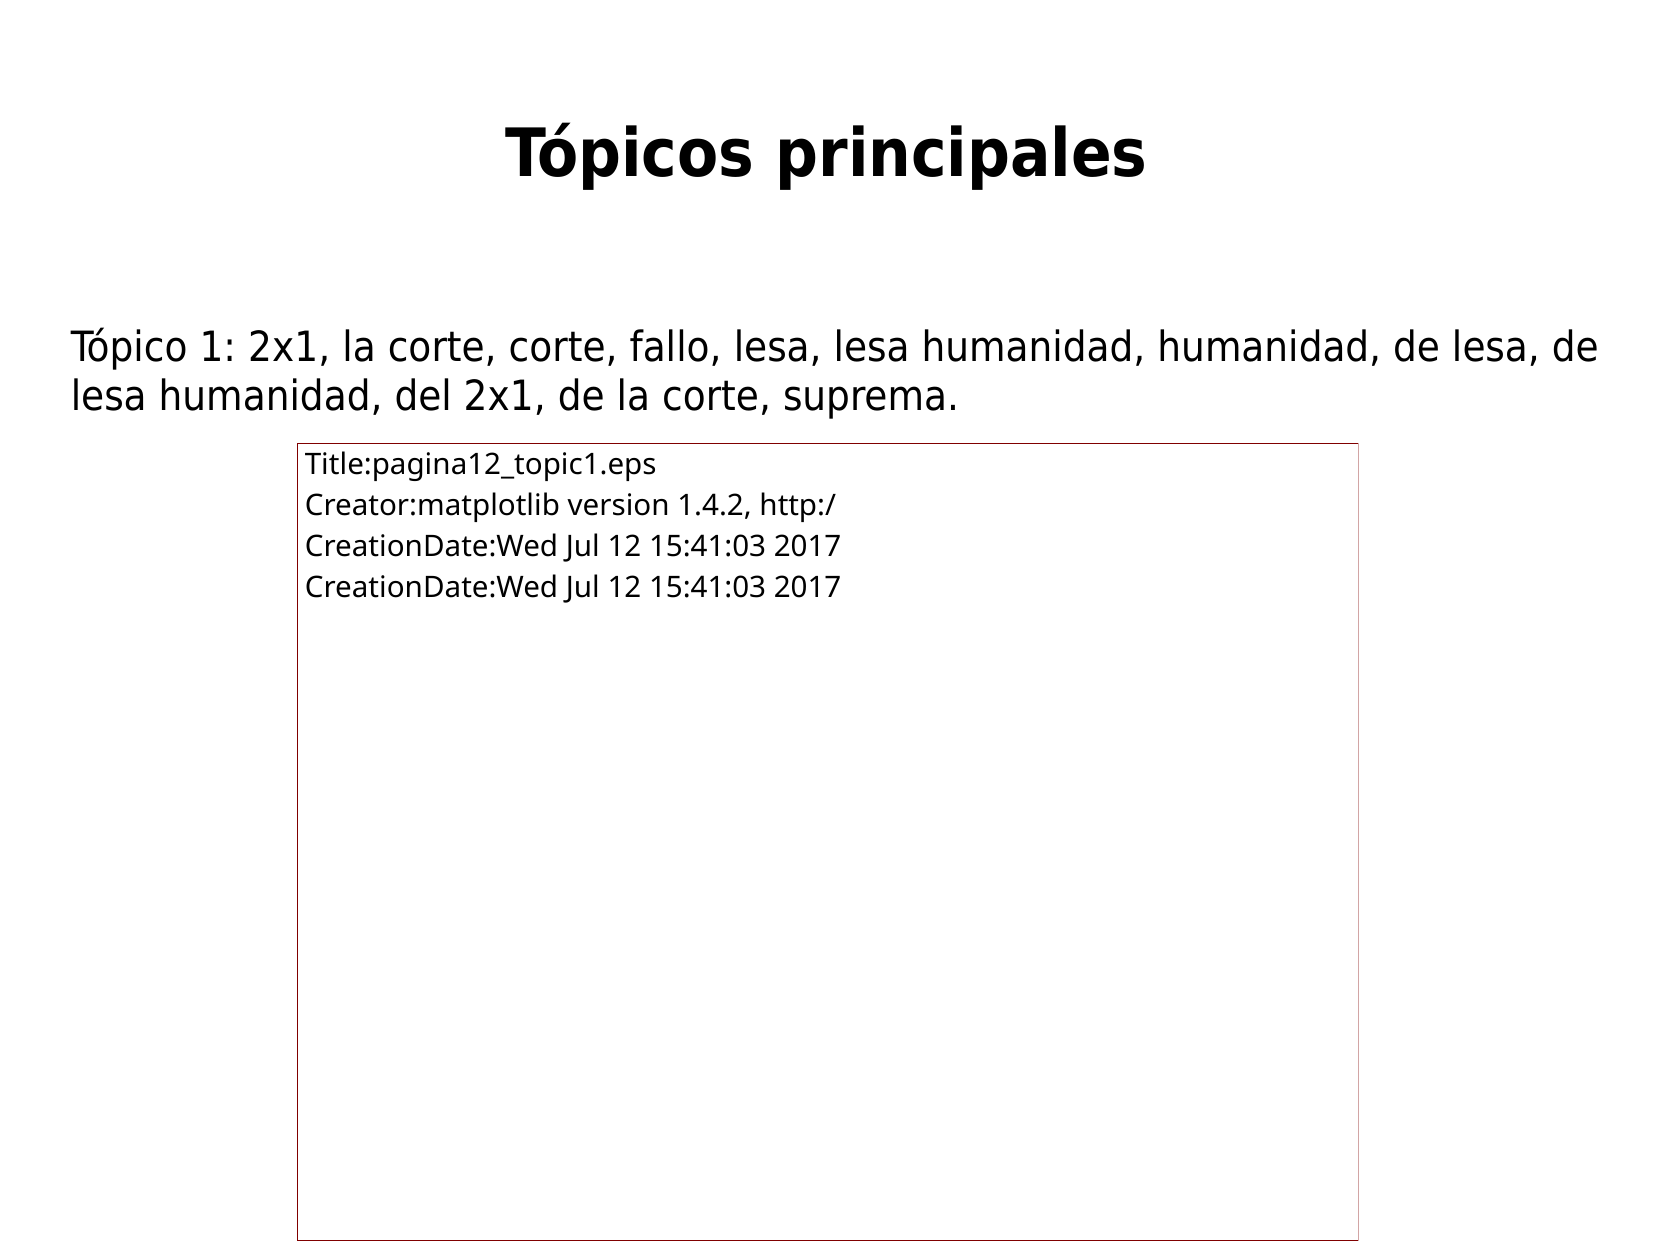

# Tópicos principales
Tópico 1: 2x1, la corte, corte, fallo, lesa, lesa humanidad, humanidad, de lesa, de lesa humanidad, del 2x1, de la corte, suprema.